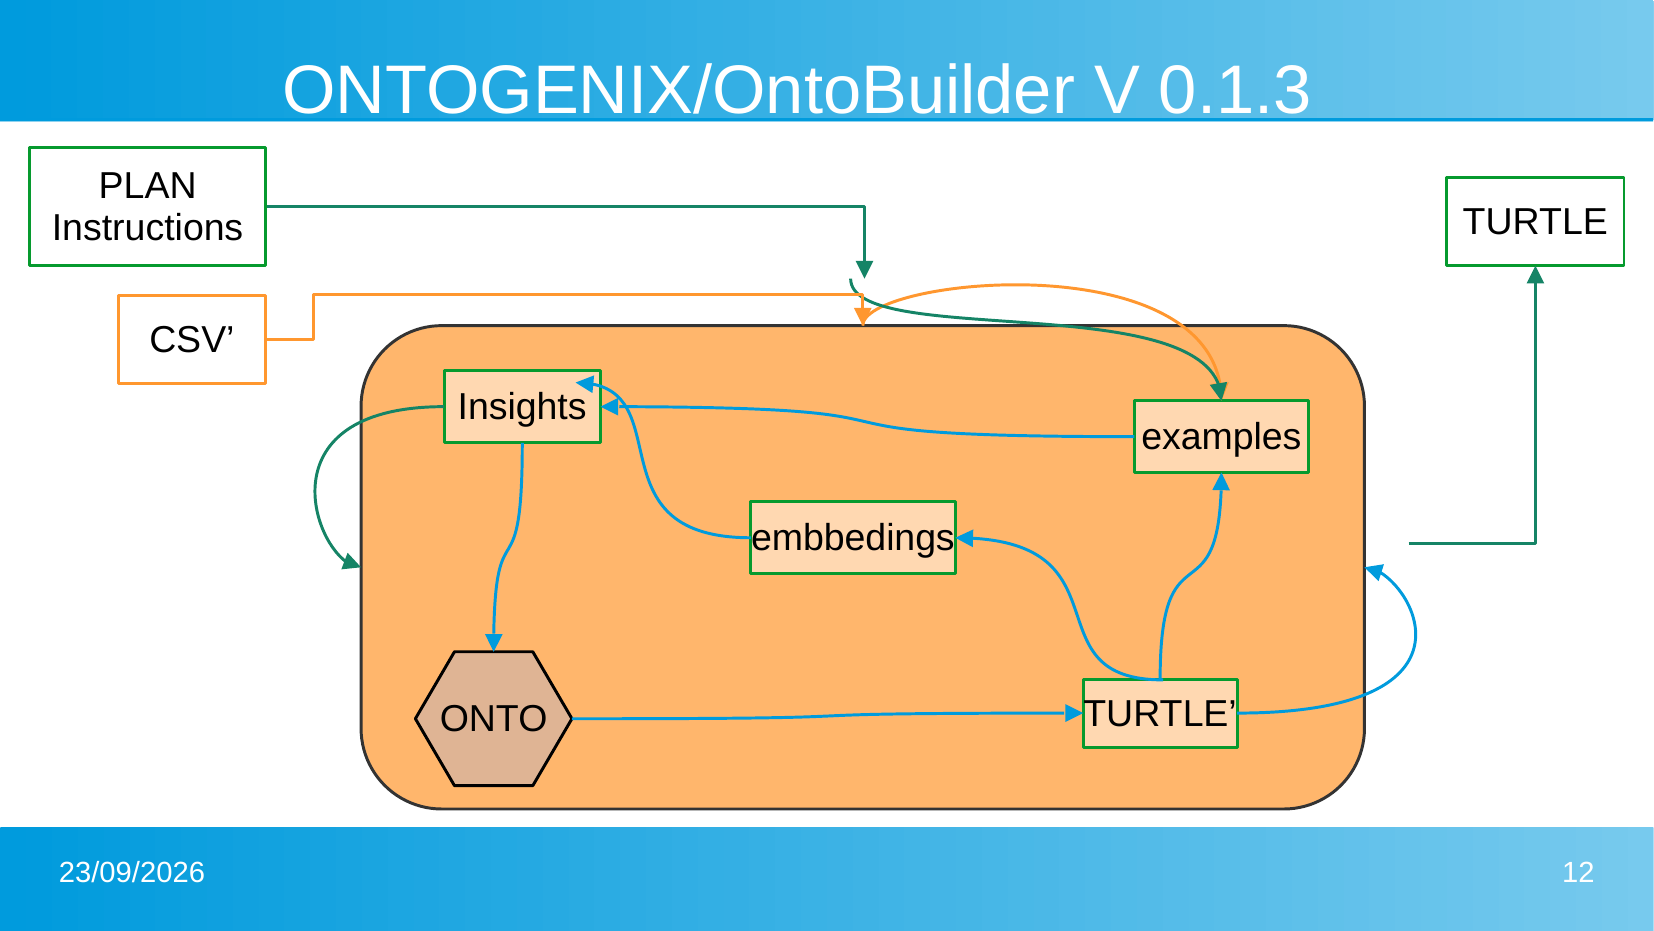

# ONTOGENIX/OntoBuilder V 0.1.3
PLAN
Instructions
TURTLE
Insights
examples
embbedings
ONTO
TURTLE’
CSV’
12